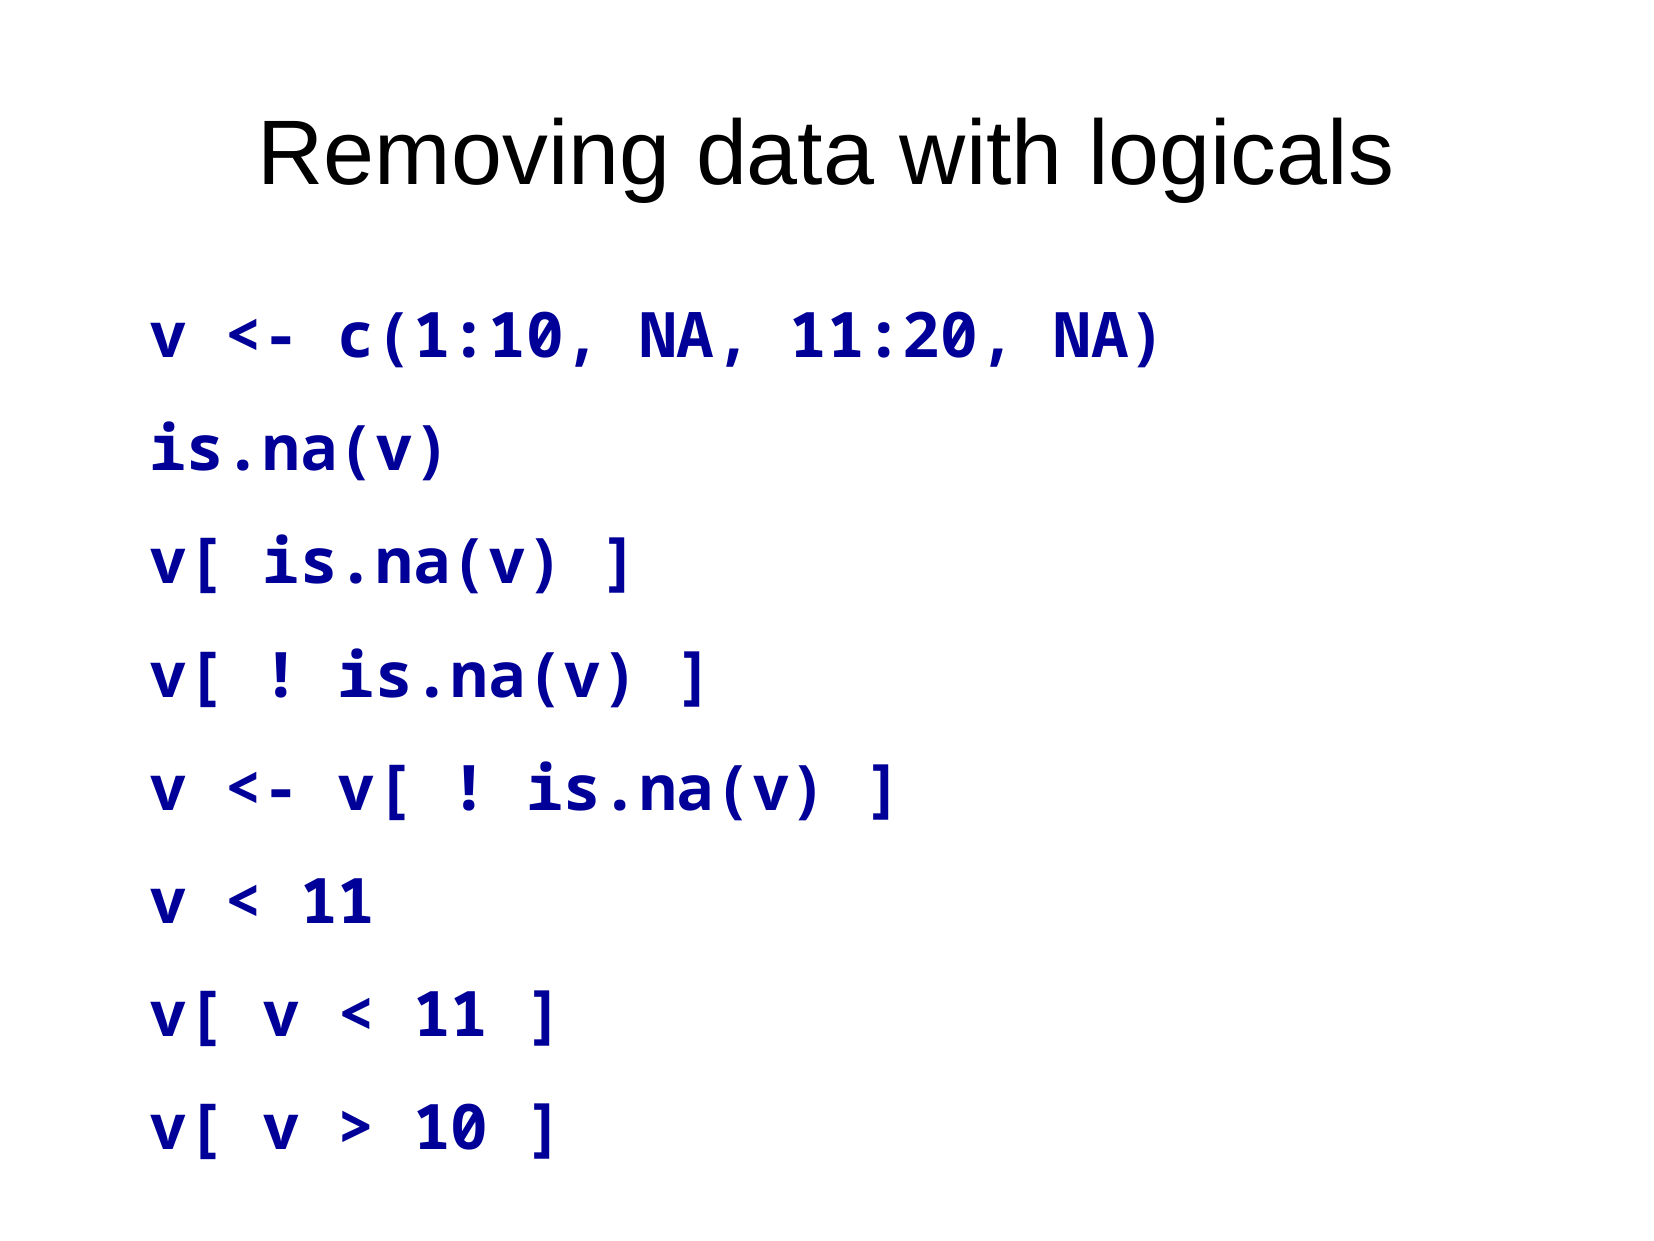

# Removing data with logicals
v <- c(1:10, NA, 11:20, NA)
is.na(v)
v[ is.na(v) ]
v[ ! is.na(v) ]
v <- v[ ! is.na(v) ]
v < 11
v[ v < 11 ]
v[ v > 10 ]